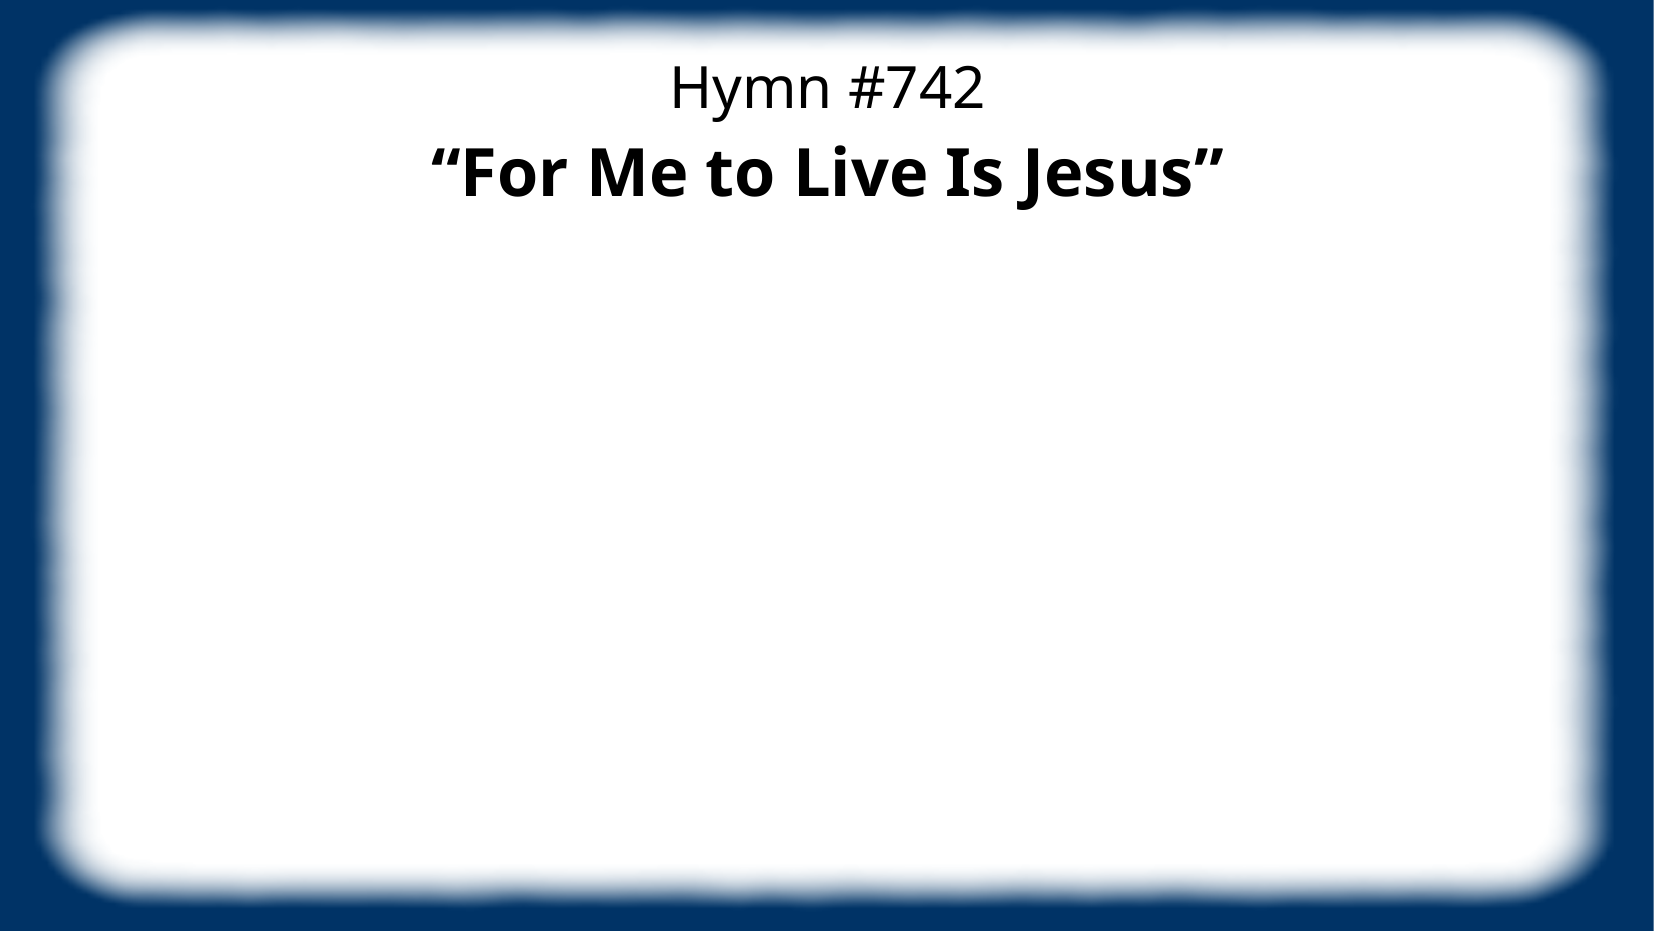

Hymn #742
“For Me to Live Is Jesus”